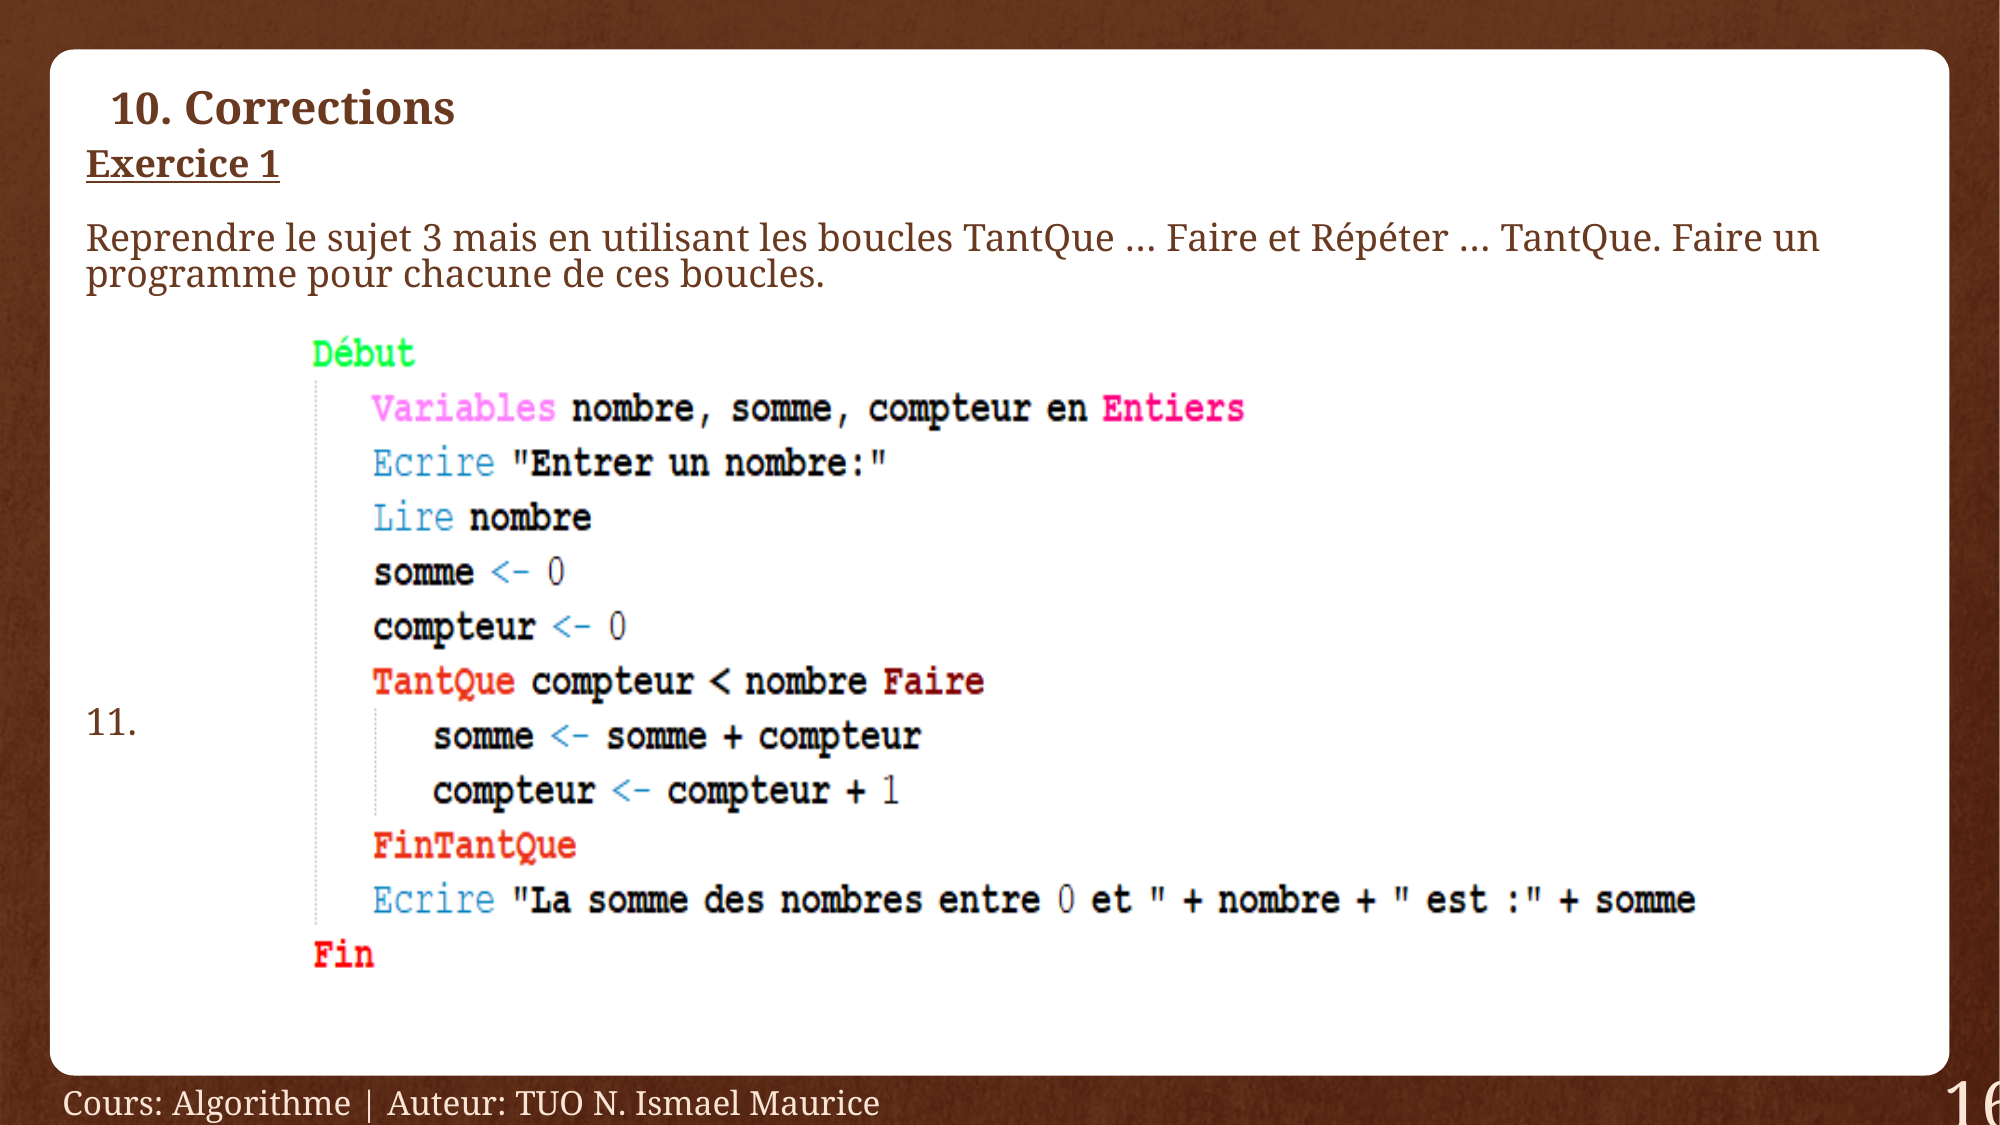

10. Corrections
# Exercice 1
Reprendre le sujet 3 mais en utilisant les boucles TantQue … Faire et Répéter … TantQue. Faire un programme pour chacune de ces boucles.
Cours: Algorithme | Auteur: TUO N. Ismael Maurice